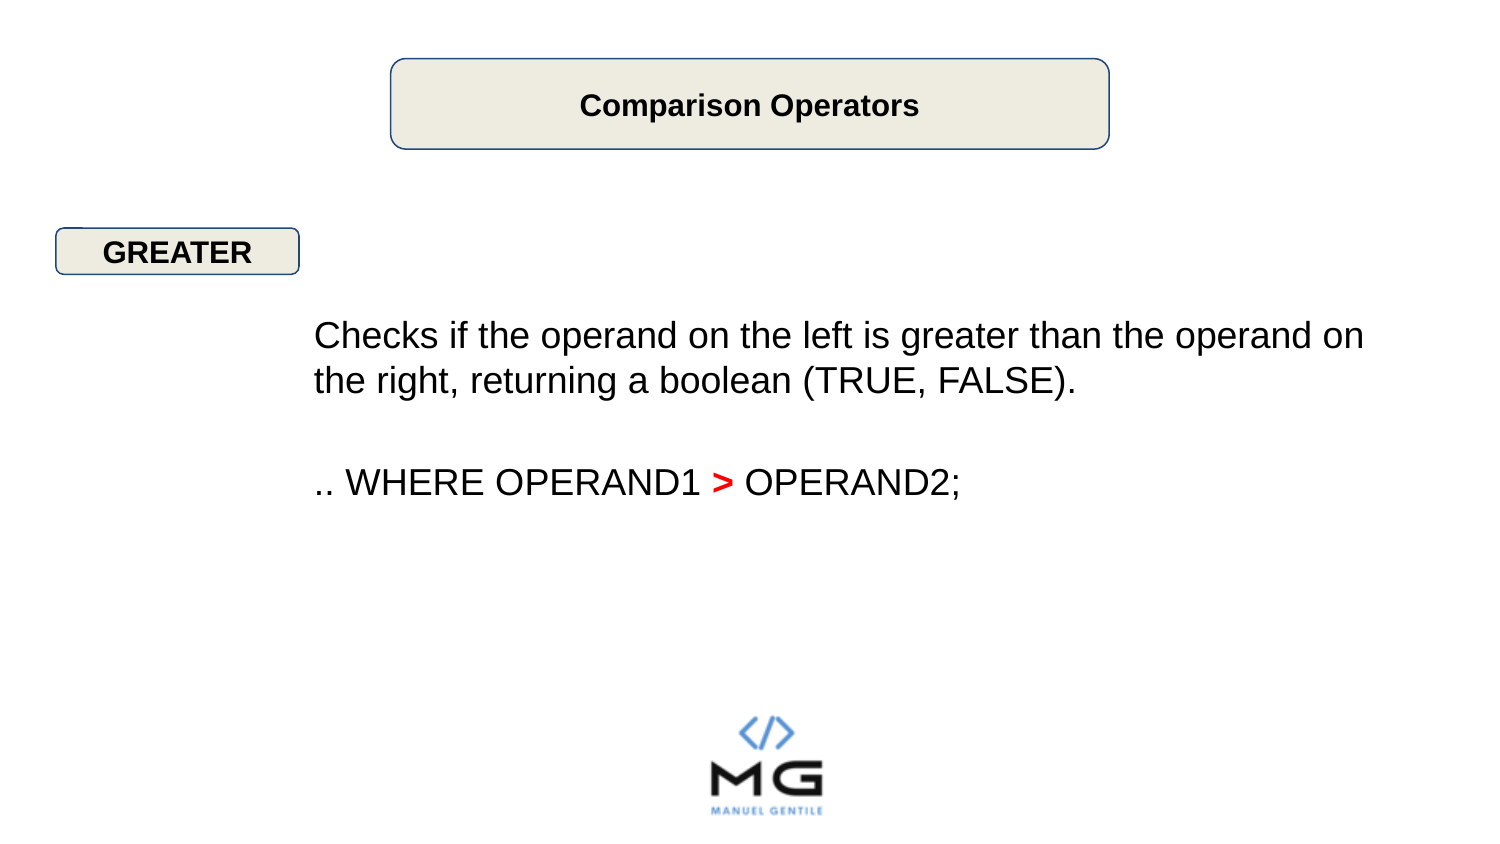

Comparison Operators
GREATER
Checks if the operand on the left is greater than the operand on the right, returning a boolean (TRUE, FALSE).
.. WHERE OPERAND1 > OPERAND2;